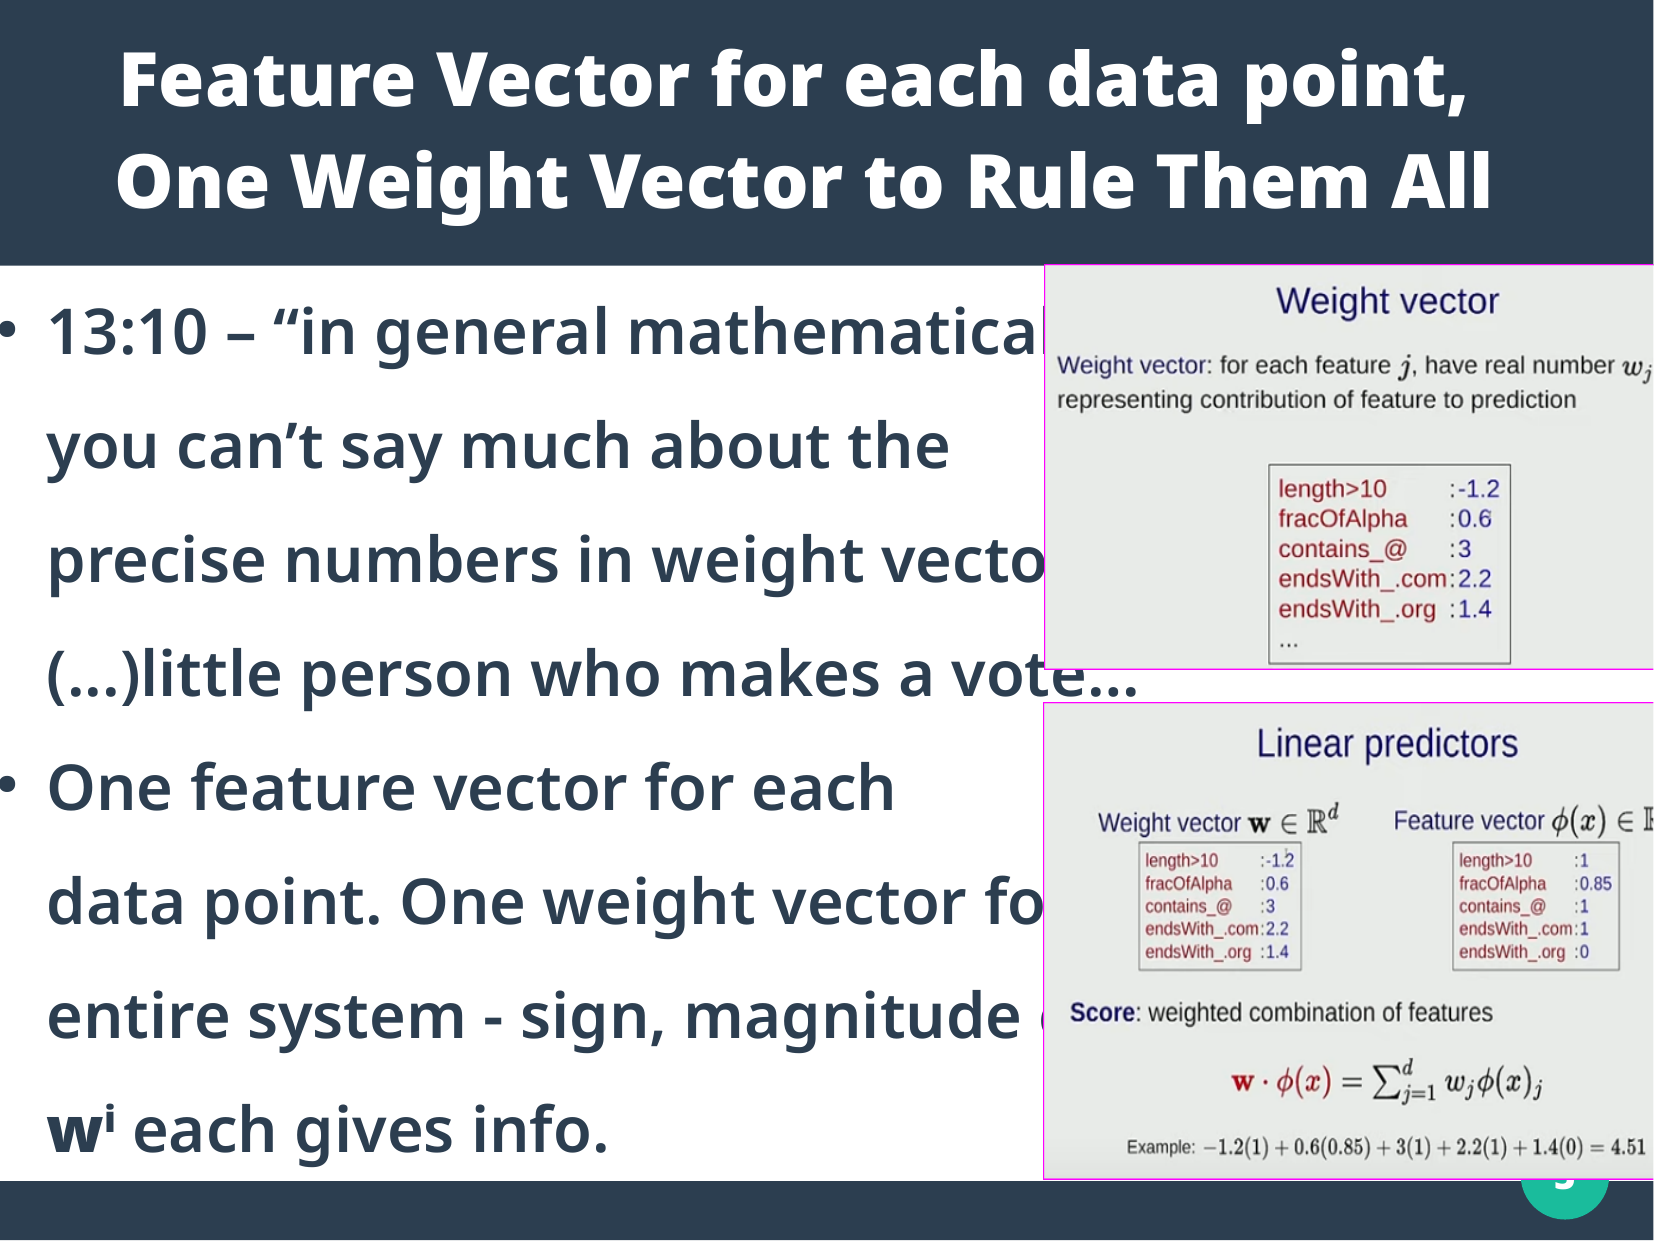

# Feature Vector for each data point, One Weight Vector to Rule Them All
13:10 – “in general mathematically,
you can’t say much about the
precise numbers in weight vector
(...)little person who makes a vote…”
One feature vector for each
data point. One weight vector for
entire system - sign, magnitude of
wi each gives info.
5